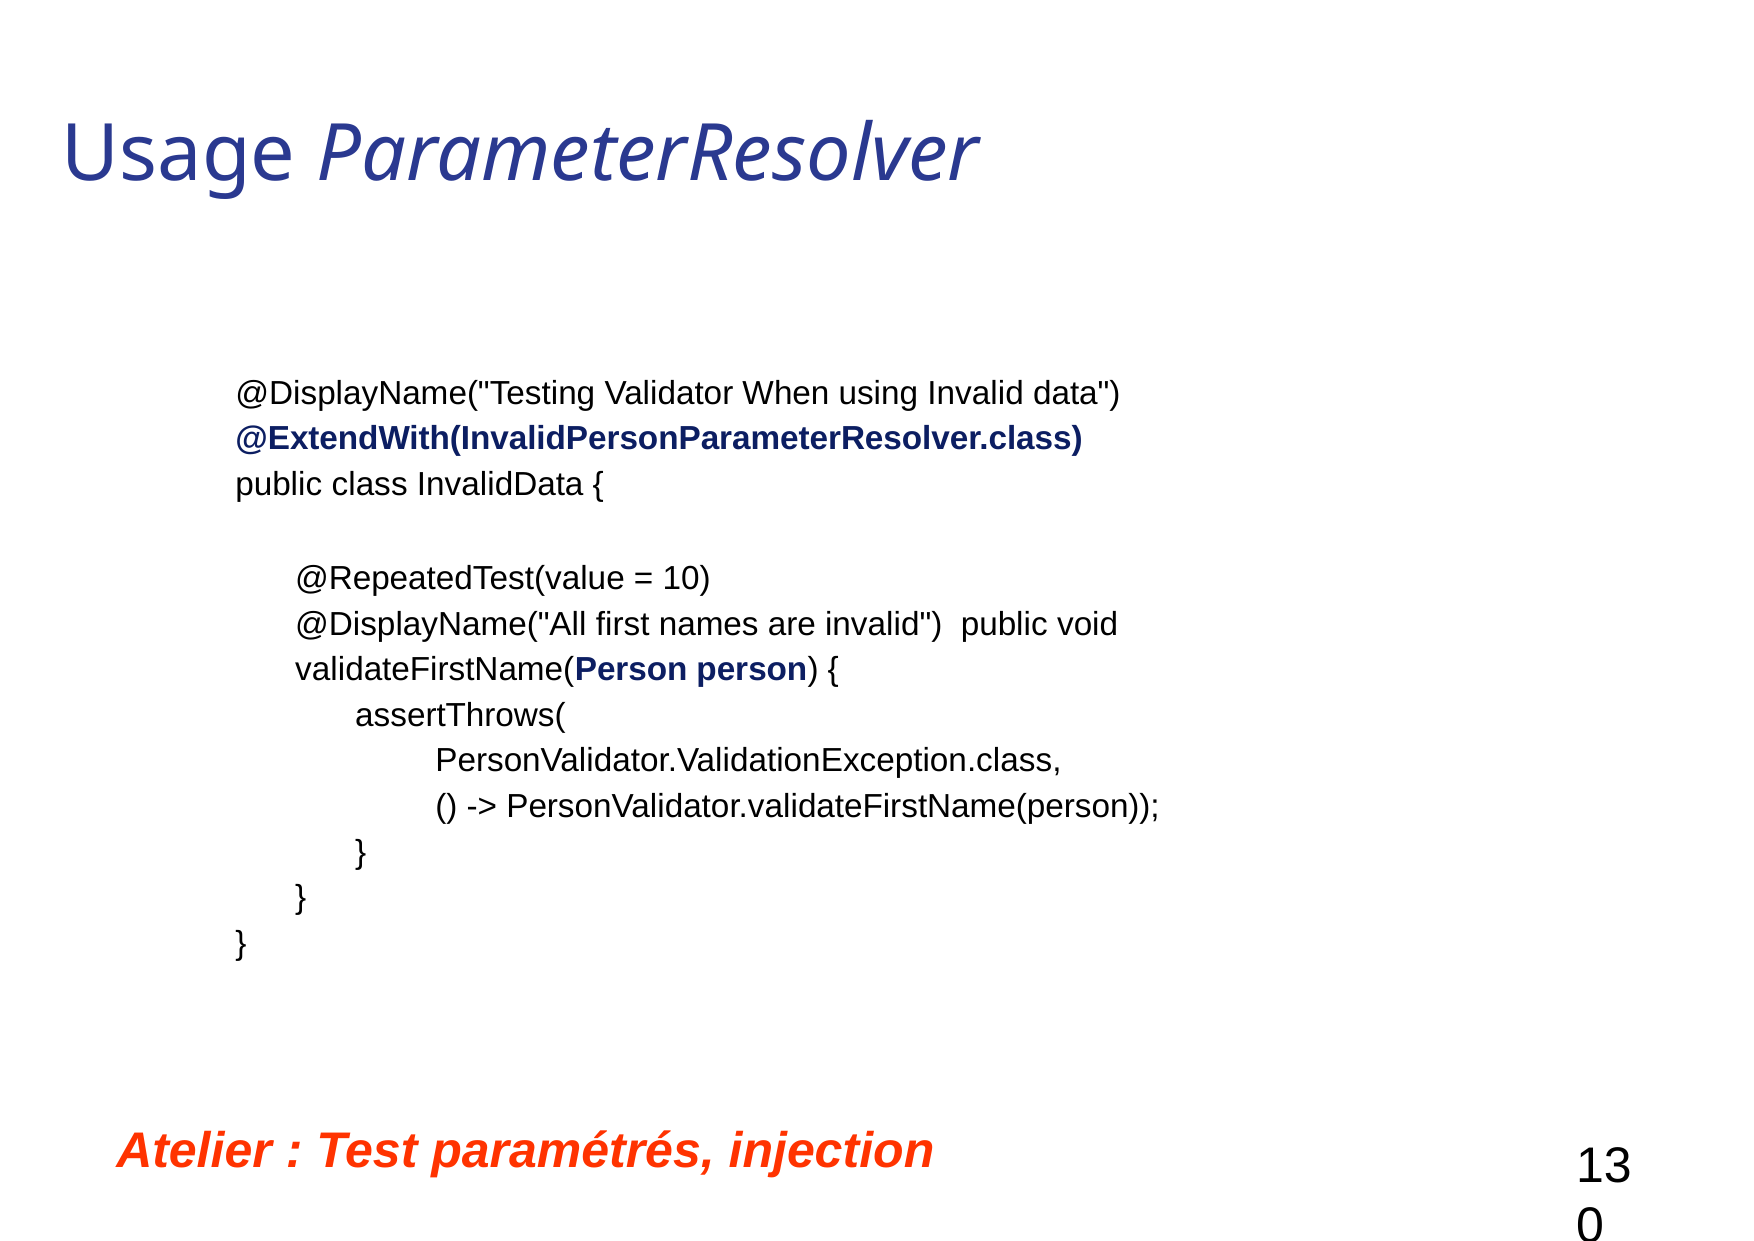

# Usage ParameterResolver
@DisplayName("Testing Validator When using Invalid data")
@ExtendWith(InvalidPersonParameterResolver.class)
public class InvalidData {
@RepeatedTest(value = 10)
@DisplayName("All first names are invalid") public void validateFirstName(Person person) {
assertThrows(
PersonValidator.ValidationException.class,
() -> PersonValidator.validateFirstName(person));
}
}
}
Atelier : Test paramétrés, injection
130